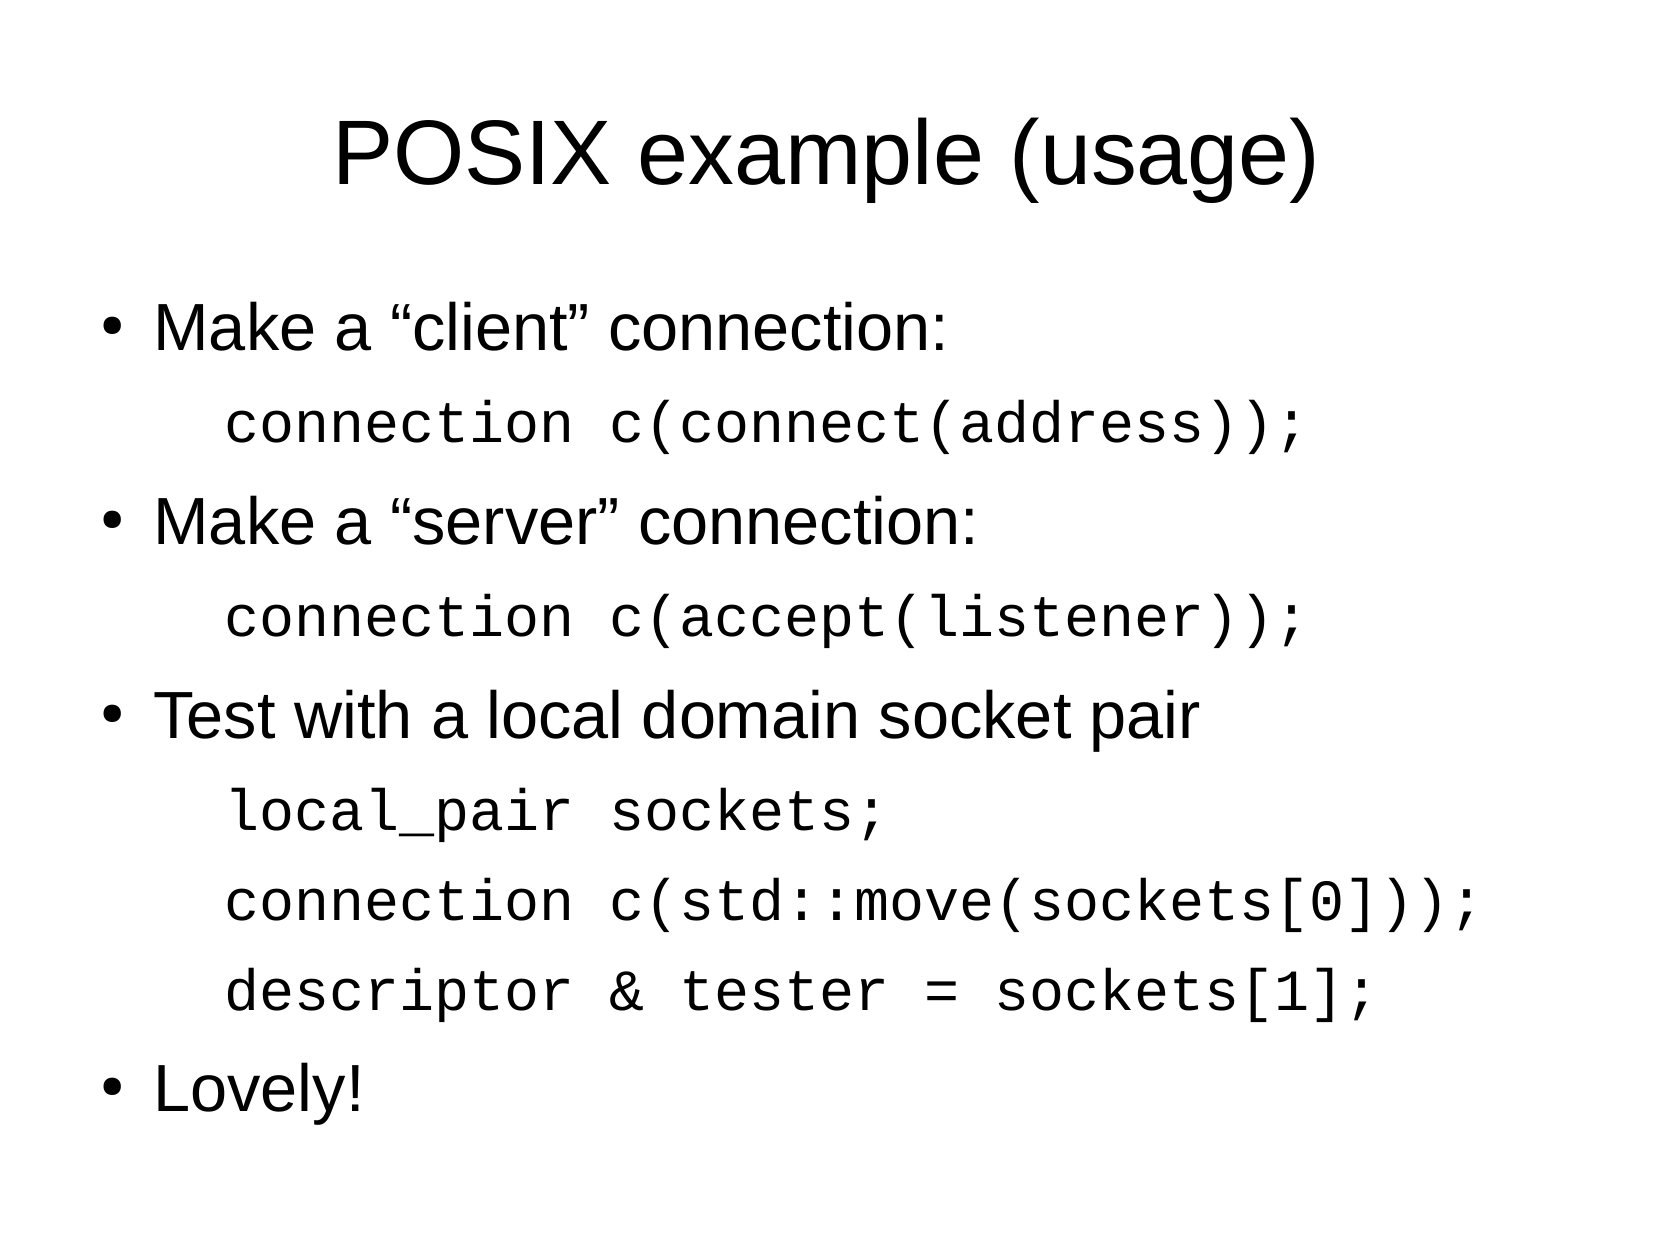

# POSIX example (usage)
Make a “client” connection:
connection c(connect(address));
Make a “server” connection:
connection c(accept(listener));
Test with a local domain socket pair
local_pair sockets;
connection c(std::move(sockets[0]));
descriptor & tester = sockets[1];
Lovely!